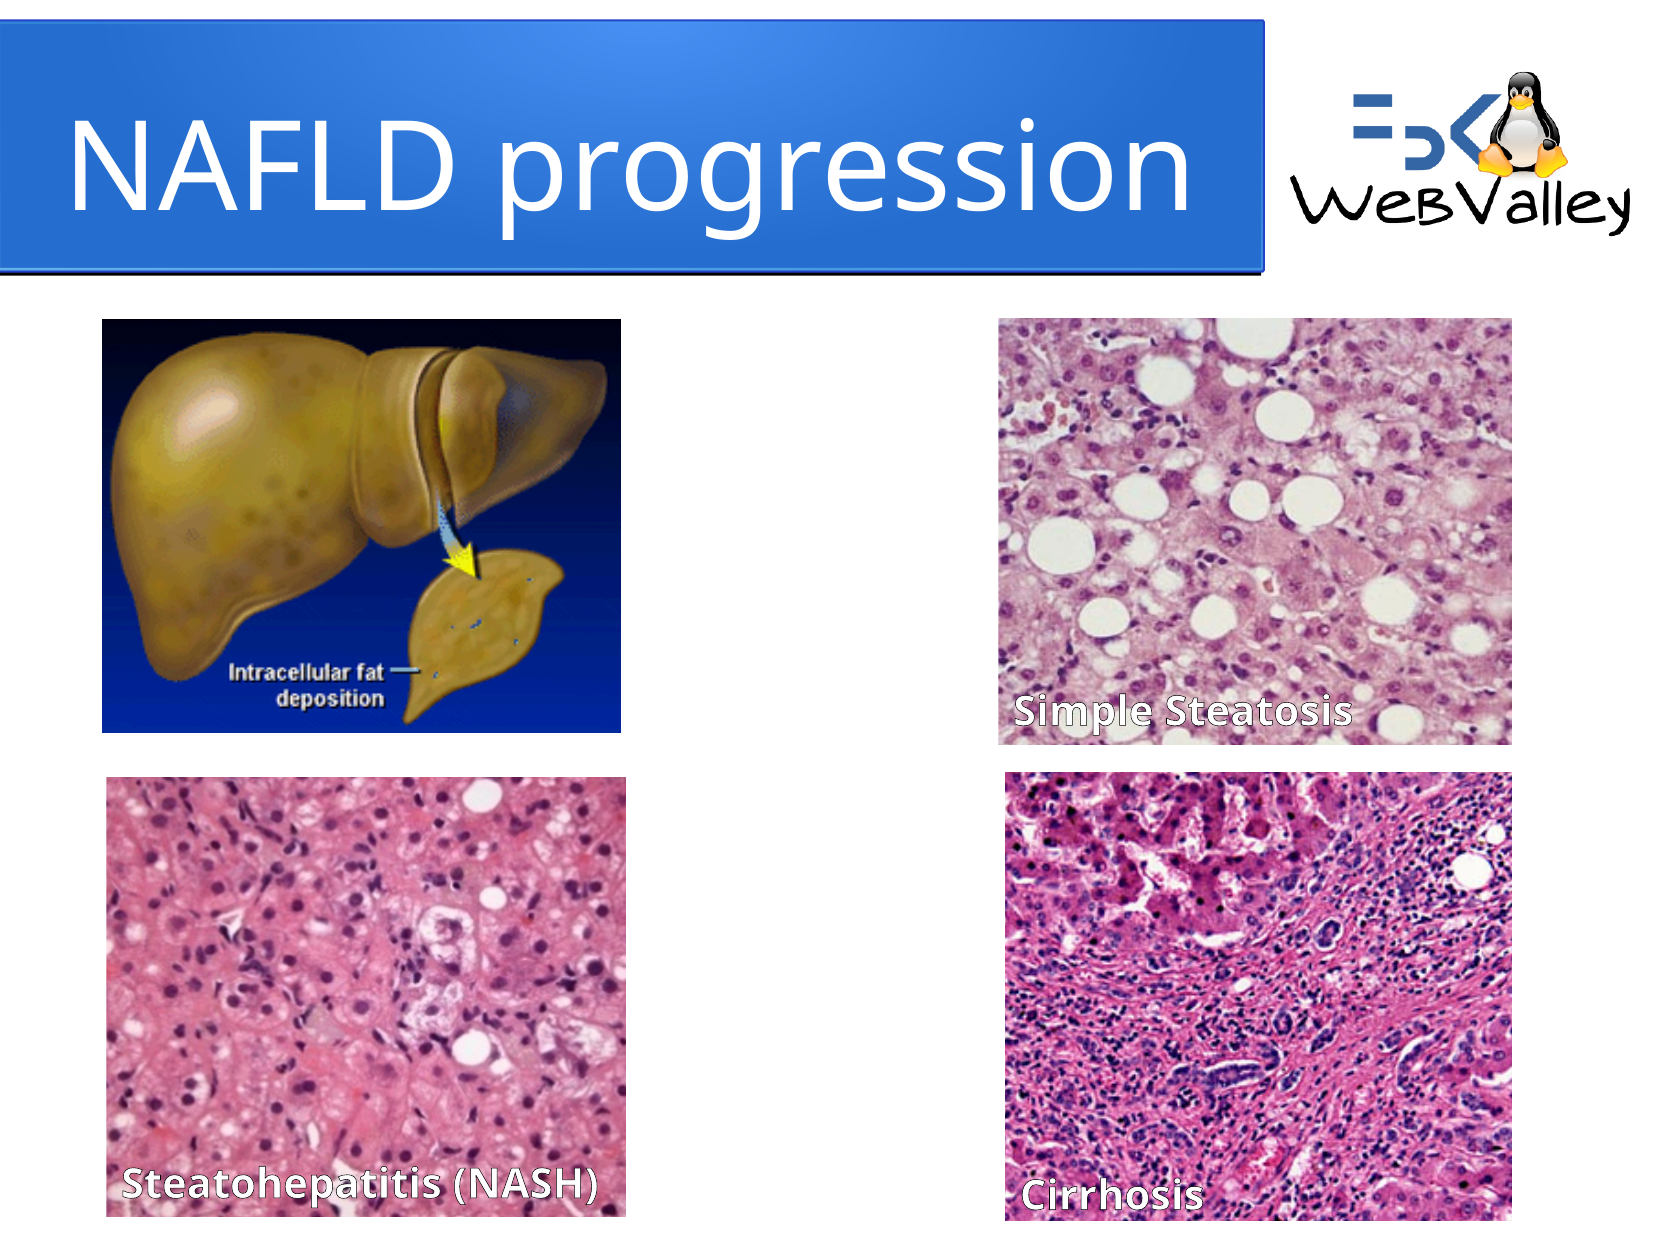

NAFLD progression
Simple Steatosis
Steatohepatitis (NASH)
Cirrhosis